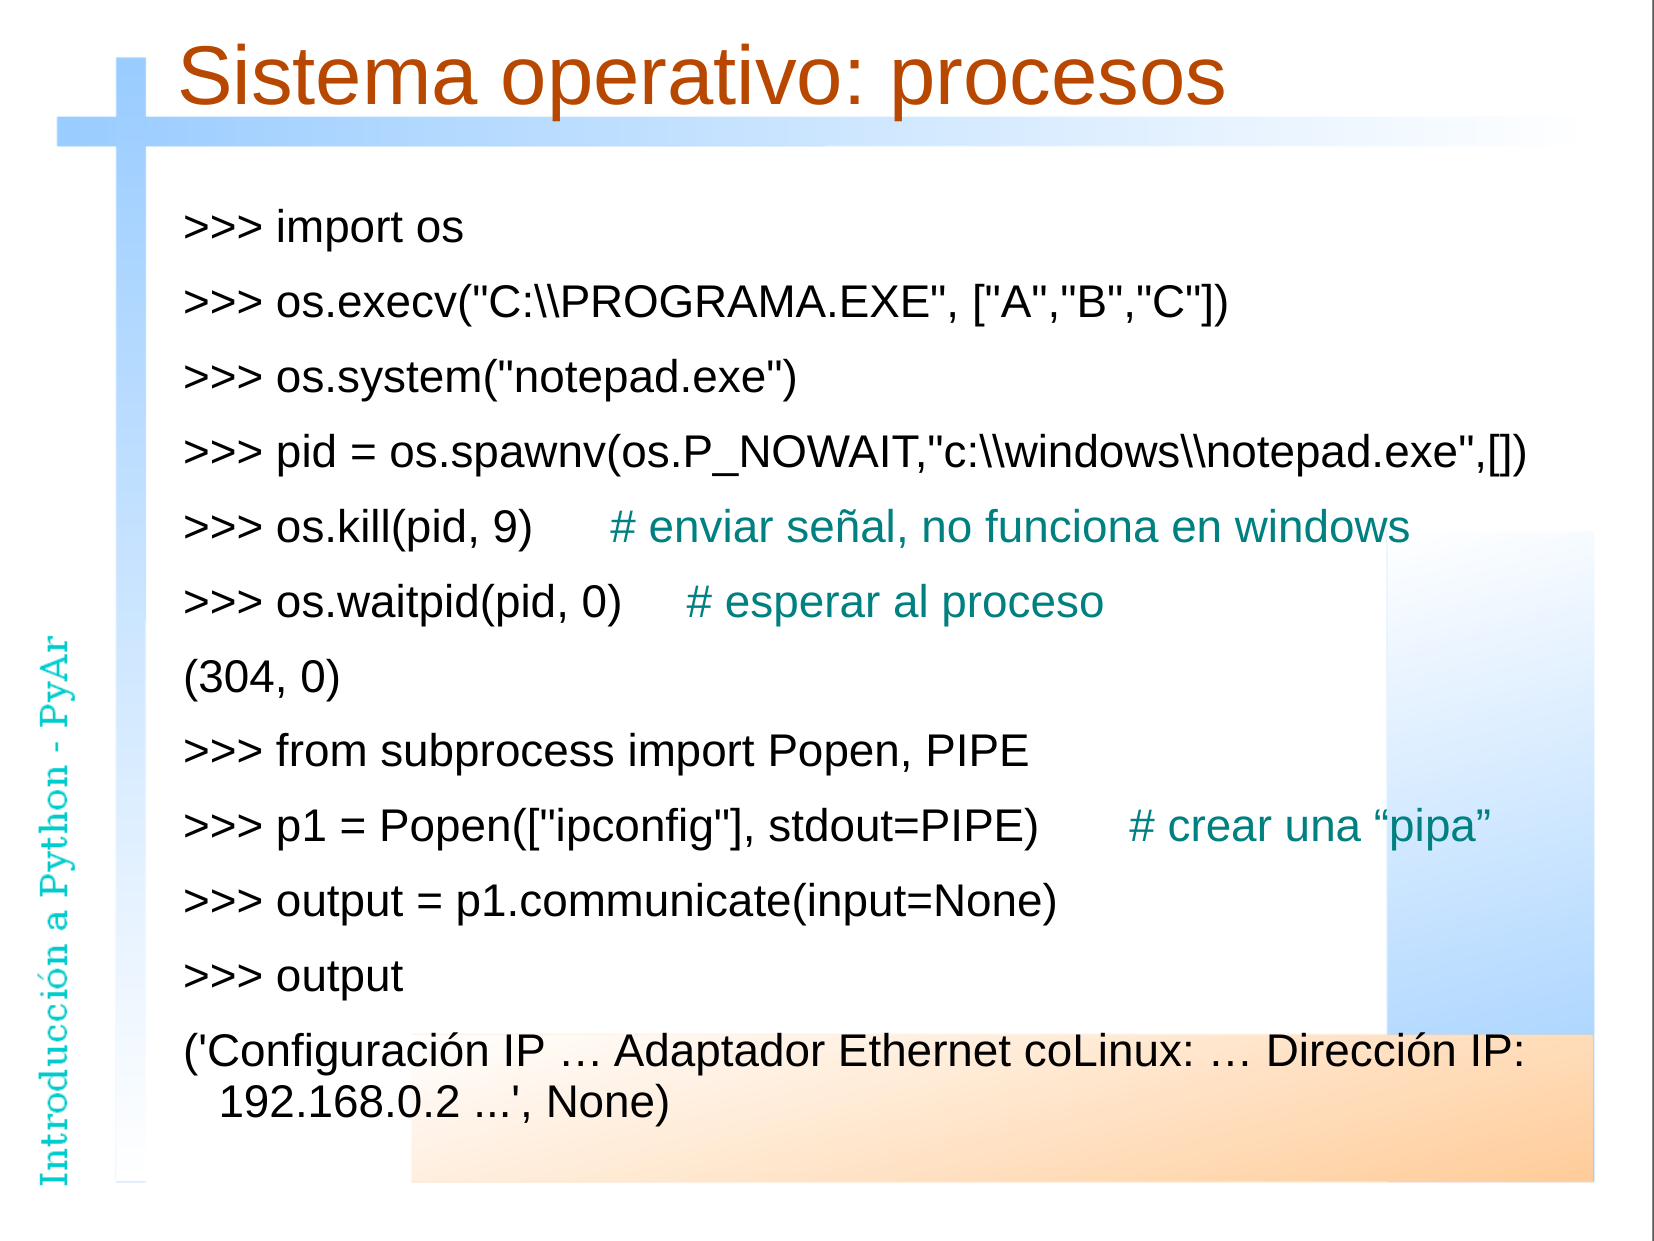

# Sistema operativo: procesos
>>> import os
>>> os.execv("C:\\PROGRAMA.EXE", ["A","B","C"])
>>> os.system("notepad.exe")
>>> pid = os.spawnv(os.P_NOWAIT,"c:\\windows\\notepad.exe",[])
>>> os.kill(pid, 9) # enviar señal, no funciona en windows
>>> os.waitpid(pid, 0) # esperar al proceso
(304, 0)
>>> from subprocess import Popen, PIPE
>>> p1 = Popen(["ipconfig"], stdout=PIPE) # crear una “pipa”
>>> output = p1.communicate(input=None)
>>> output
('Configuración IP … Adaptador Ethernet coLinux: … Dirección IP: 192.168.0.2 ...', None)